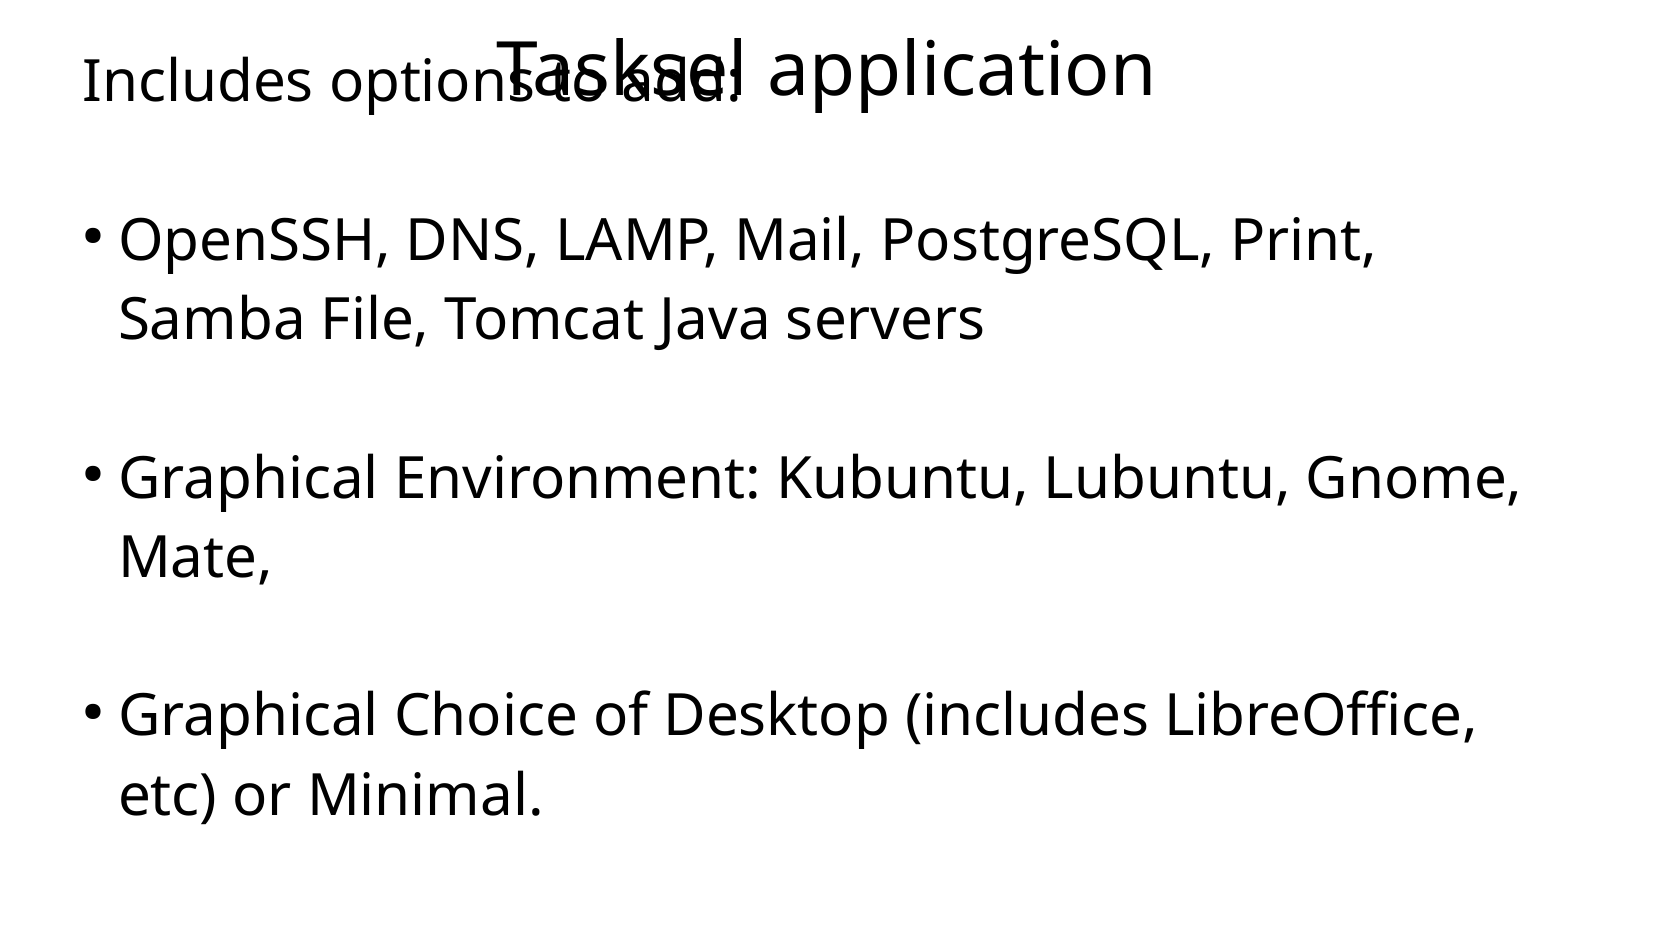

# Tasksel application
Includes options to add:
OpenSSH, DNS, LAMP, Mail, PostgreSQL, Print, Samba File, Tomcat Java servers
Graphical Environment: Kubuntu, Lubuntu, Gnome, Mate,
Graphical Choice of Desktop (includes LibreOffice, etc) or Minimal.